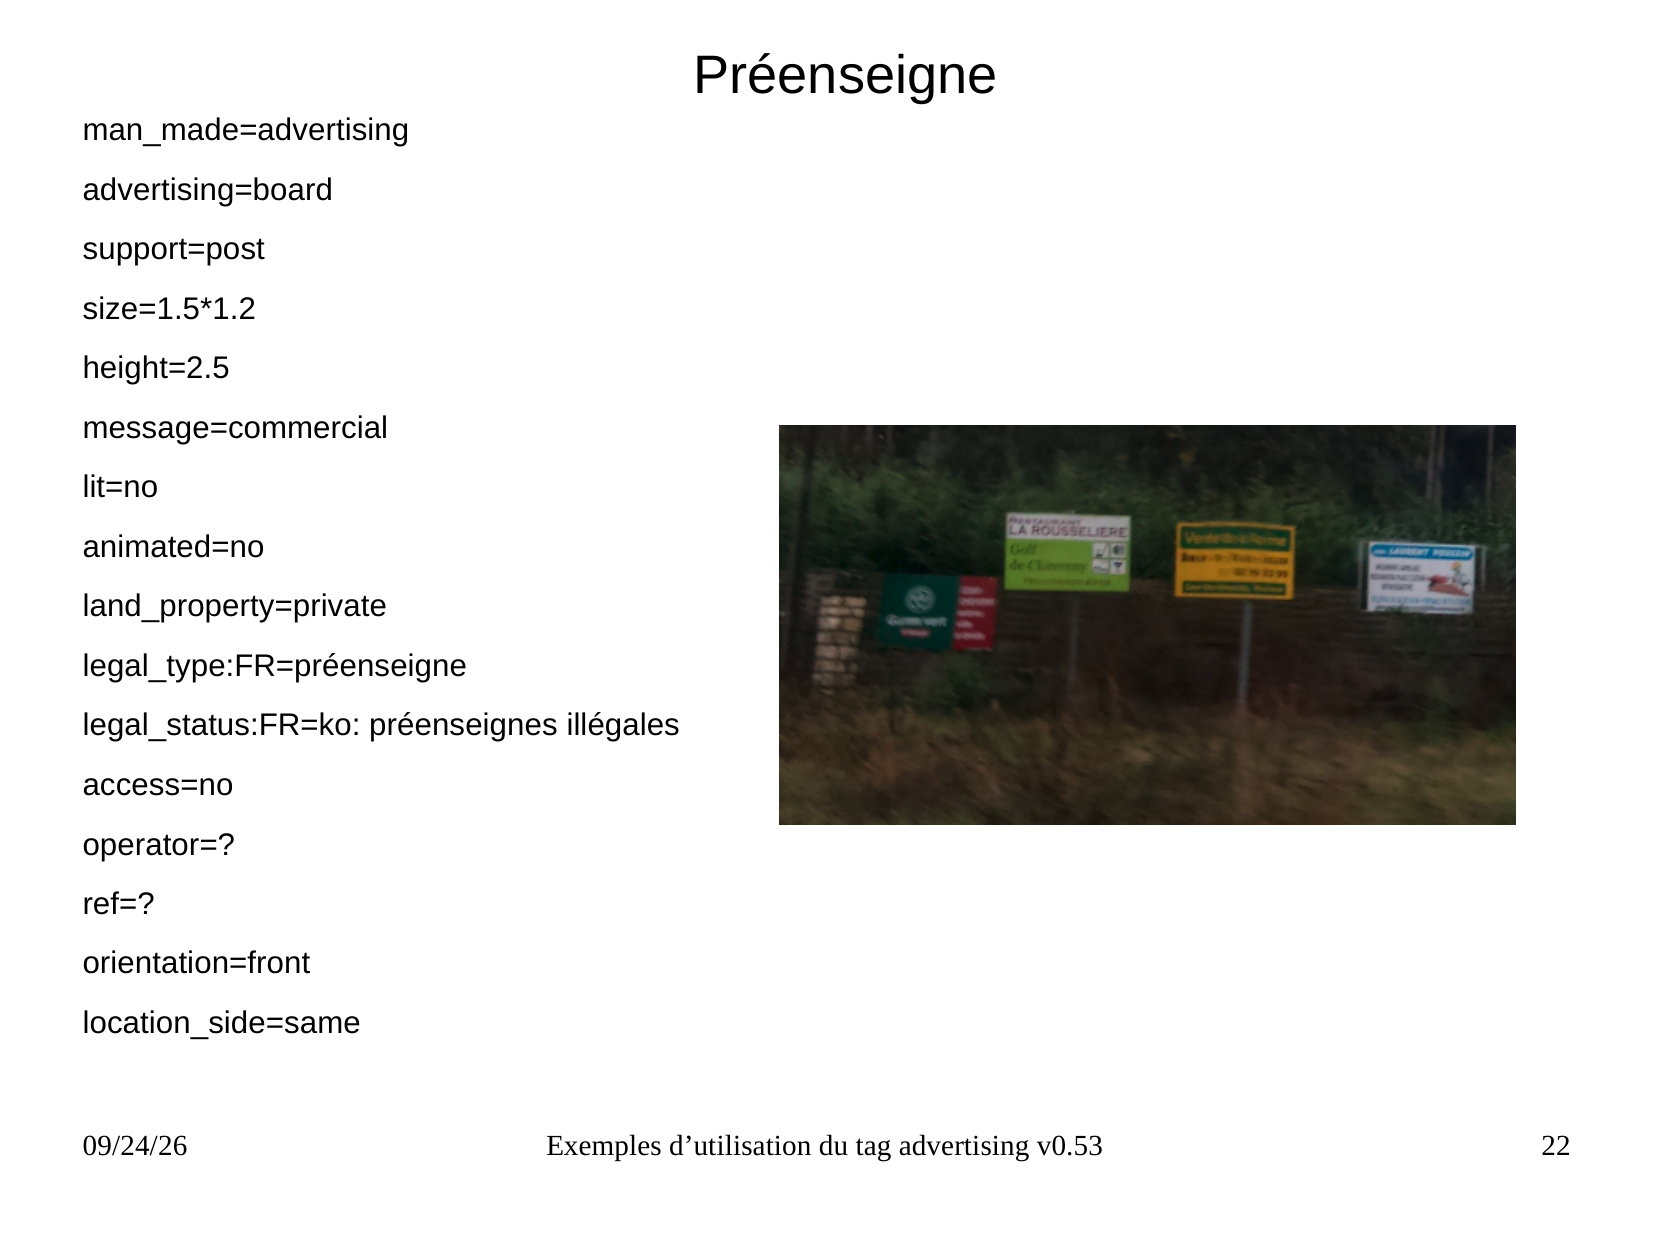

# Préenseigne
man_made=advertising
advertising=board
support=post
size=1.5*1.2
height=2.5
message=commercial
lit=no
animated=no
land_property=private
legal_type:FR=préenseigne
legal_status:FR=ko: préenseignes illégales
access=no
operator=?
ref=?
orientation=front
location_side=same
22